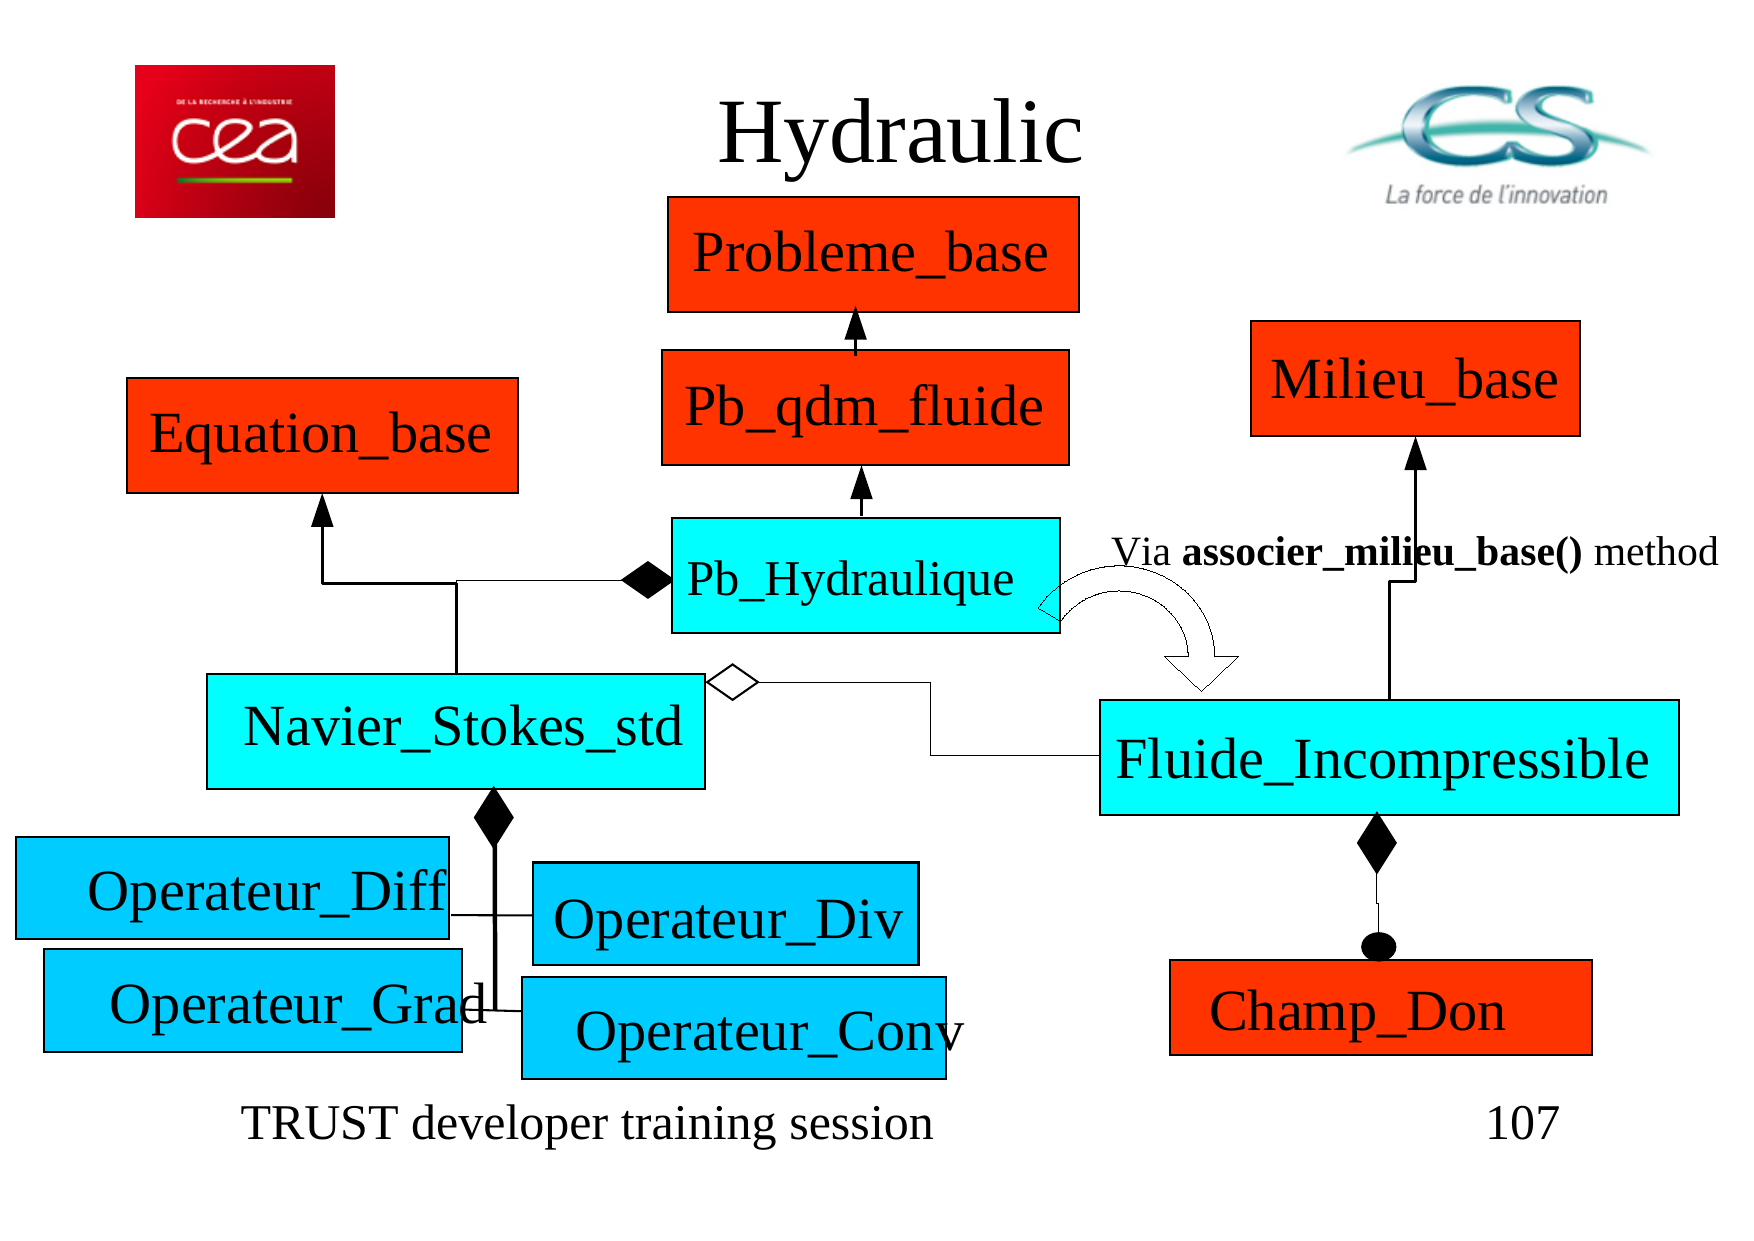

# Hydraulic
Probleme_base
Milieu_base
Pb_qdm_fluide
Equation_base
Via associer_milieu_base() method
Pb_Hydraulique
Navier_Stokes_std
Fluide_Incompressible
 Operateur_Diff
 Operateur_Div
 Operateur_Grad
Champ_Don
 Operateur_Conv
TRUST developer training session
107